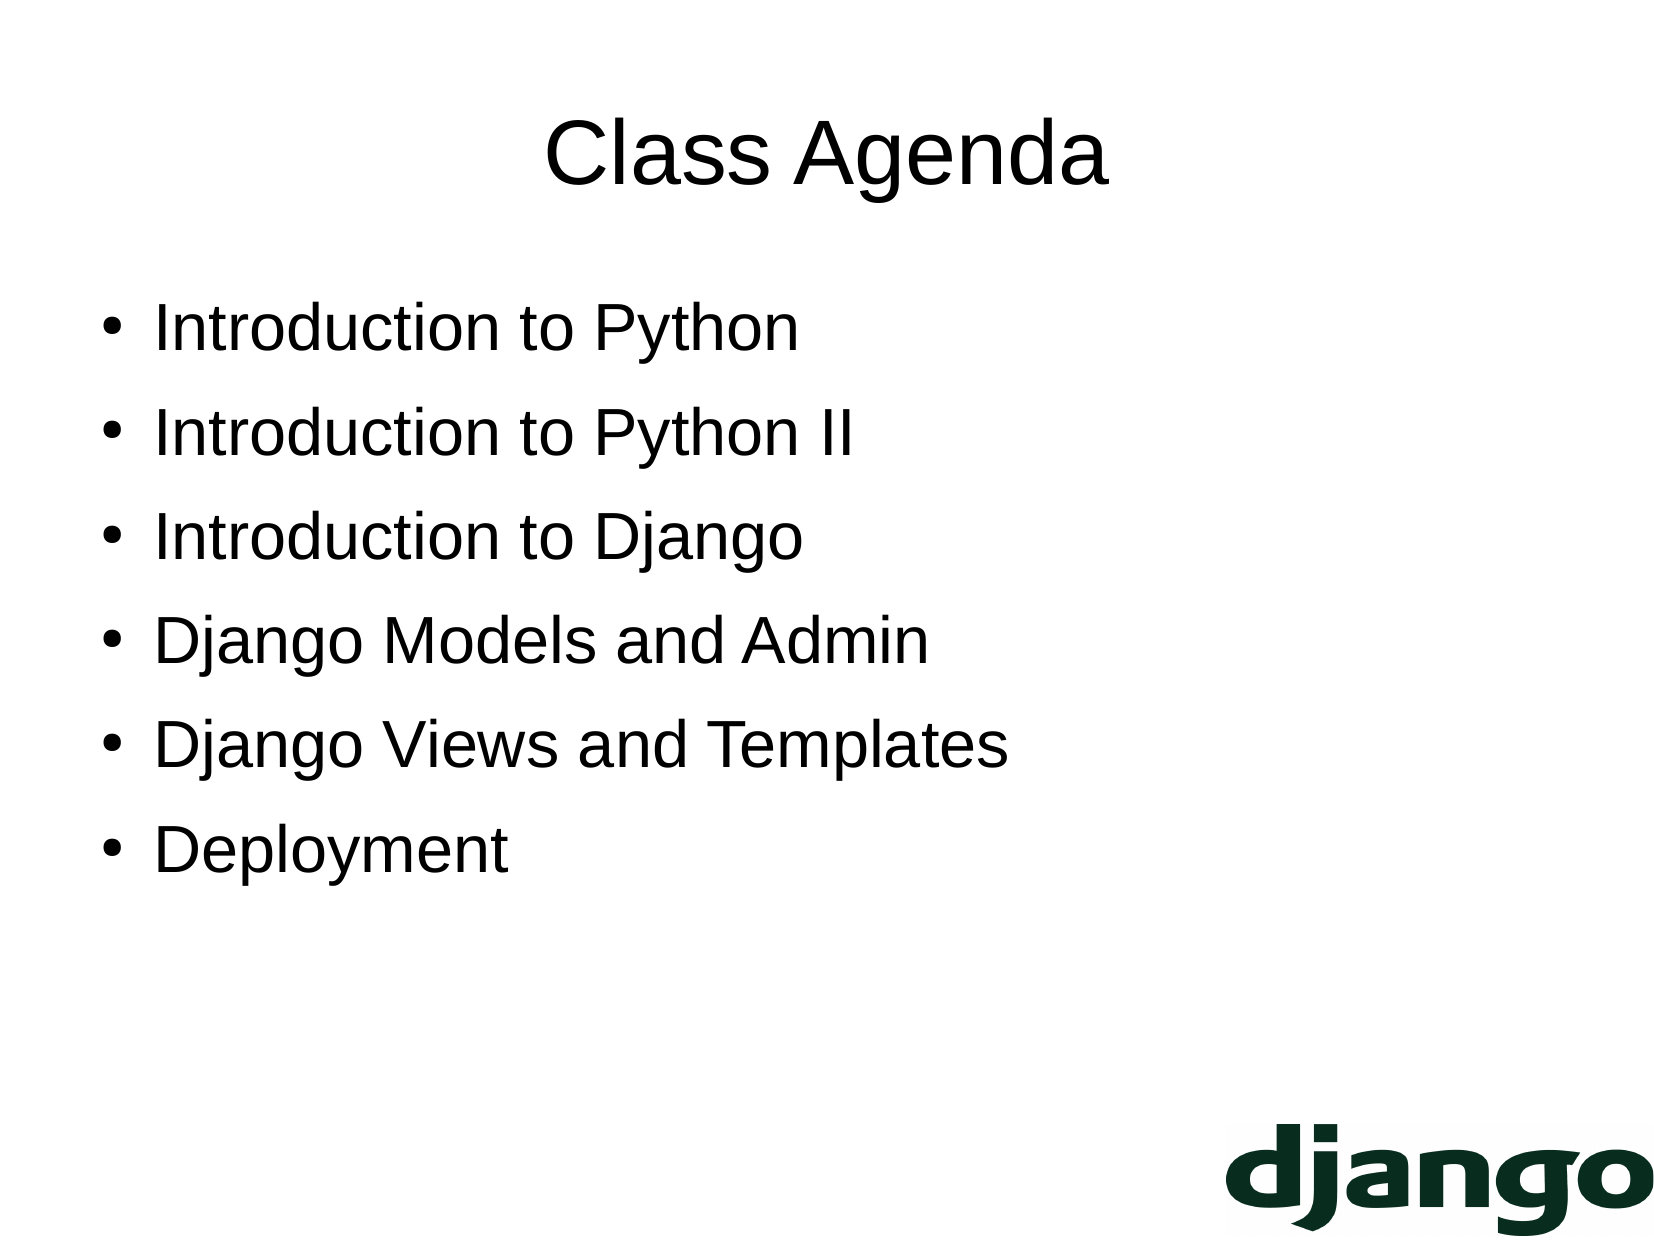

# Class Agenda
Introduction to Python
Introduction to Python II
Introduction to Django
Django Models and Admin
Django Views and Templates
Deployment